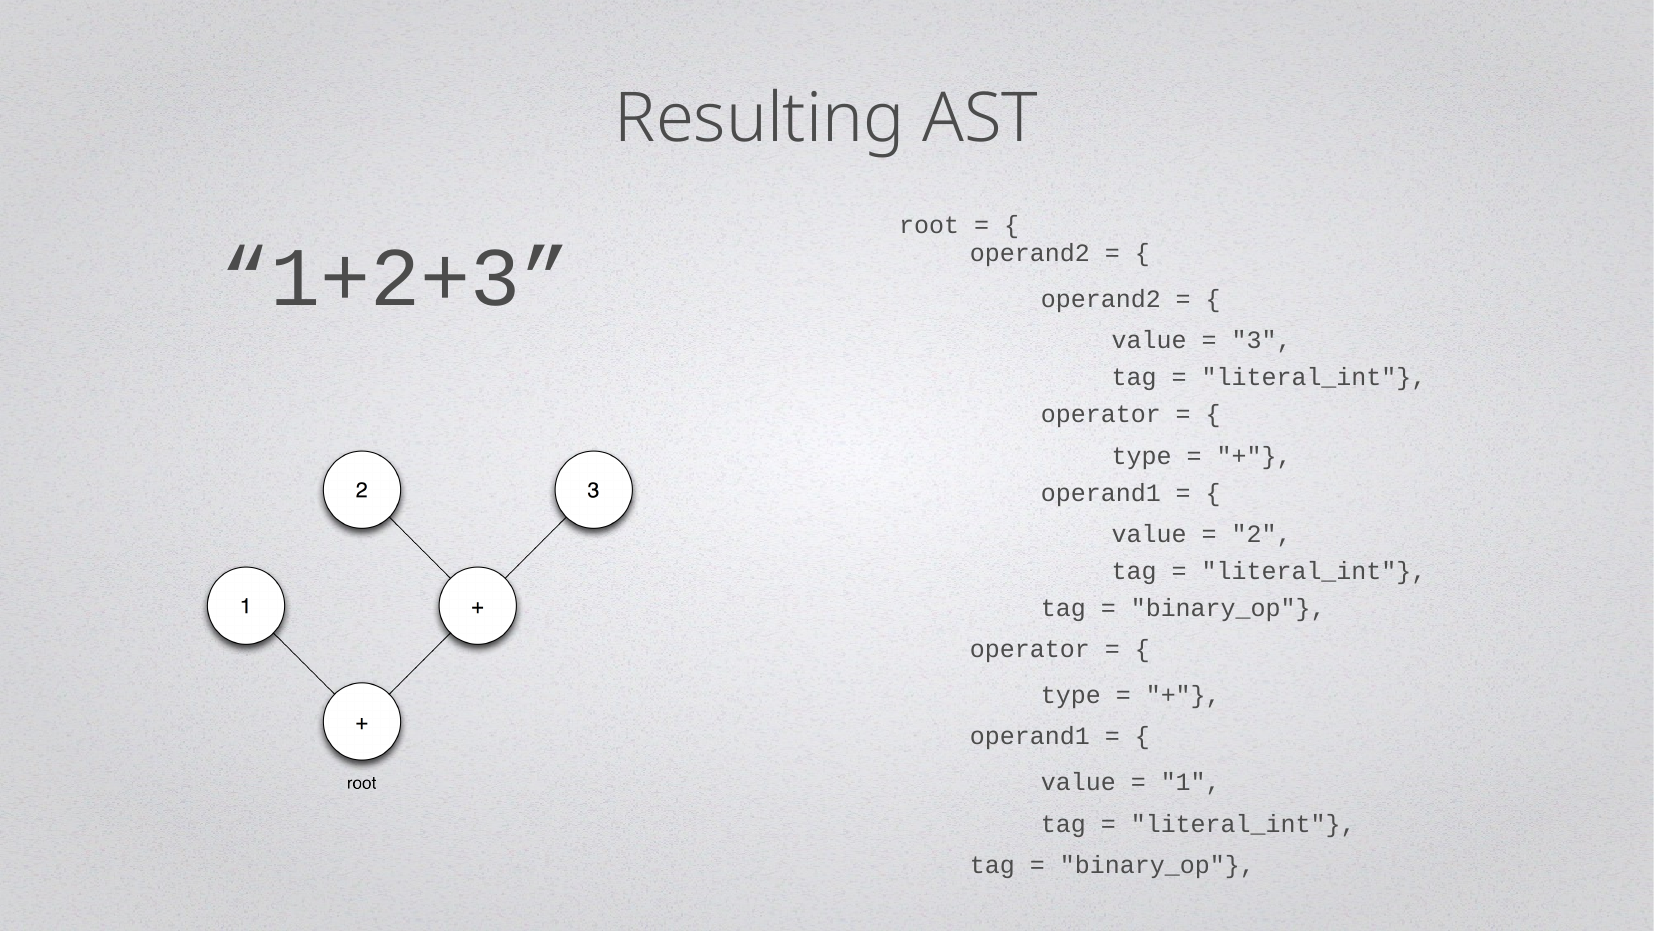

# Resulting AST
root = {
operand2 = {
operand2 = {
value = "3",
tag = "literal_int"},
operator = {
type = "+"},
operand1 = {
value = "2",
tag = "literal_int"},
tag = "binary_op"},
operator = {
type = "+"},
operand1 = {
value = "1",
tag = "literal_int"},
tag = "binary_op"},
“1+2+3”